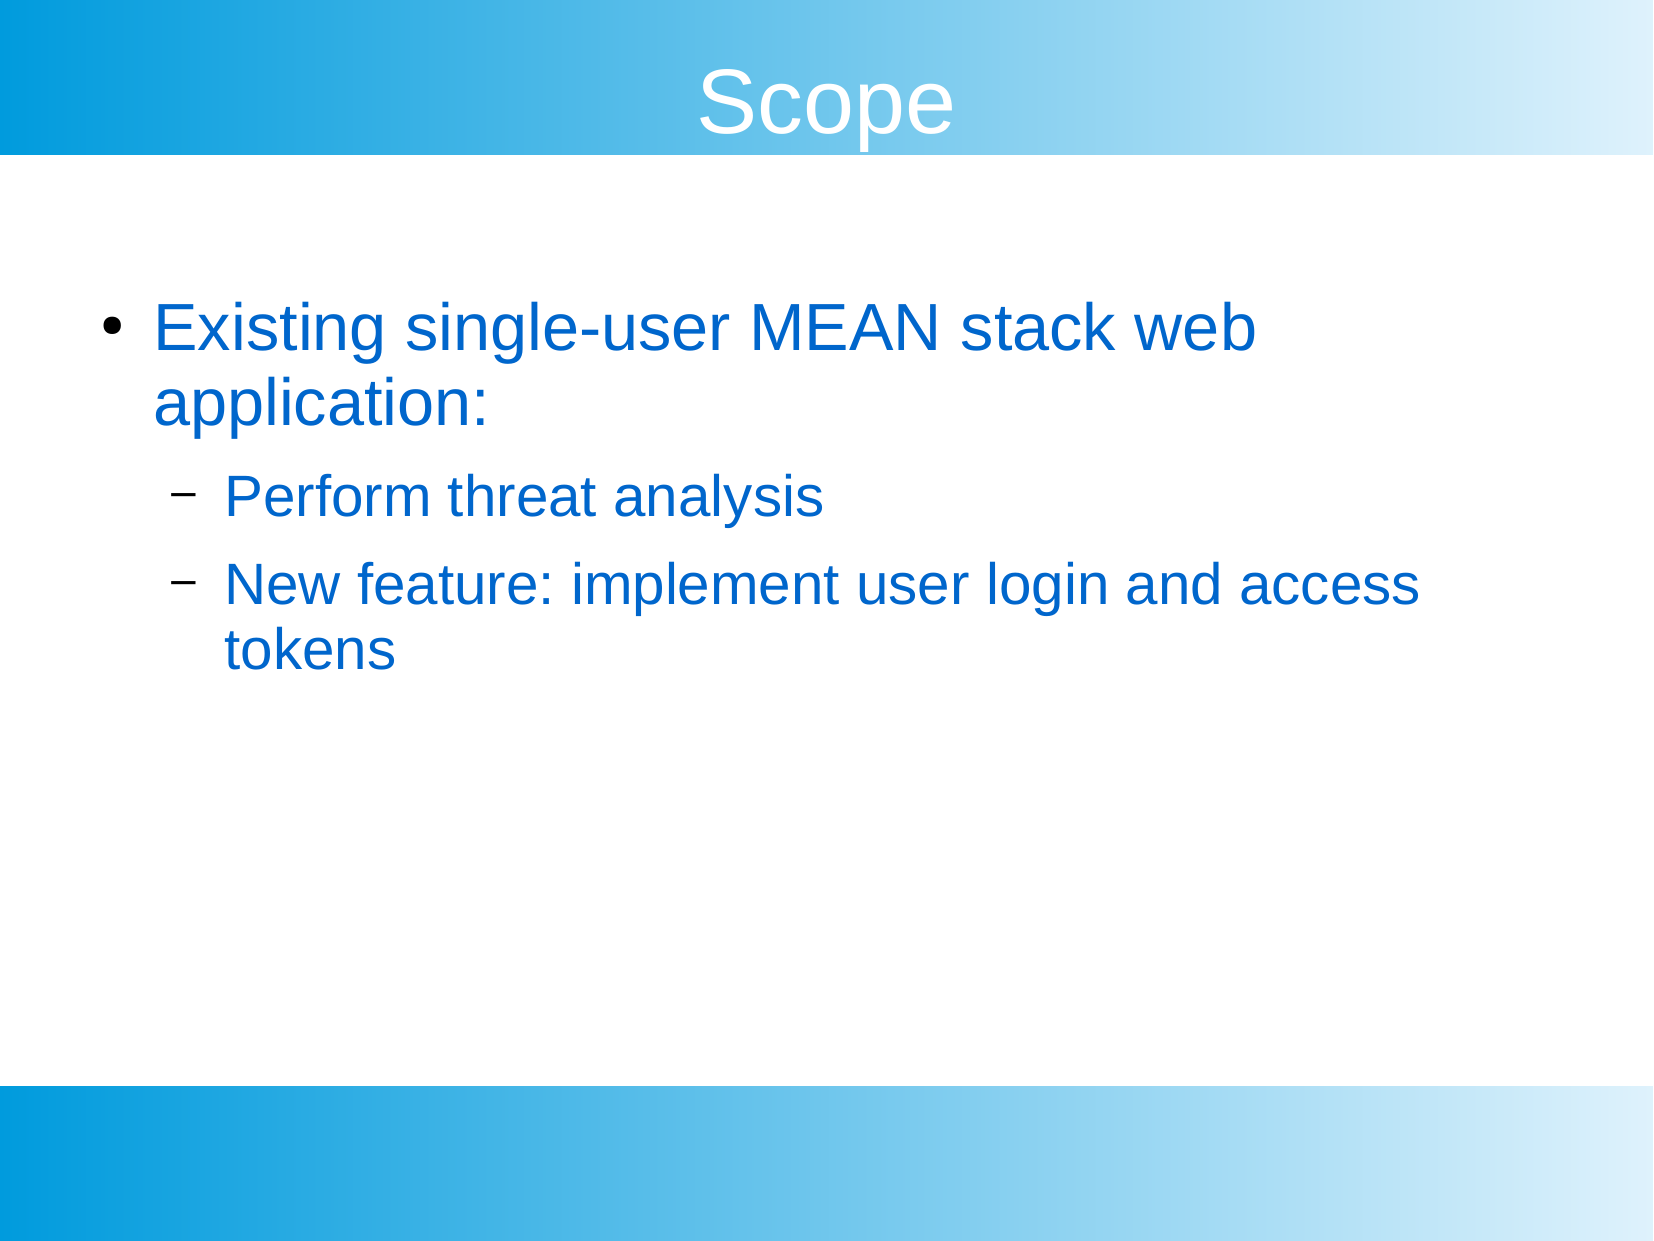

# Scope
Existing single-user MEAN stack web application:
Perform threat analysis
New feature: implement user login and access tokens